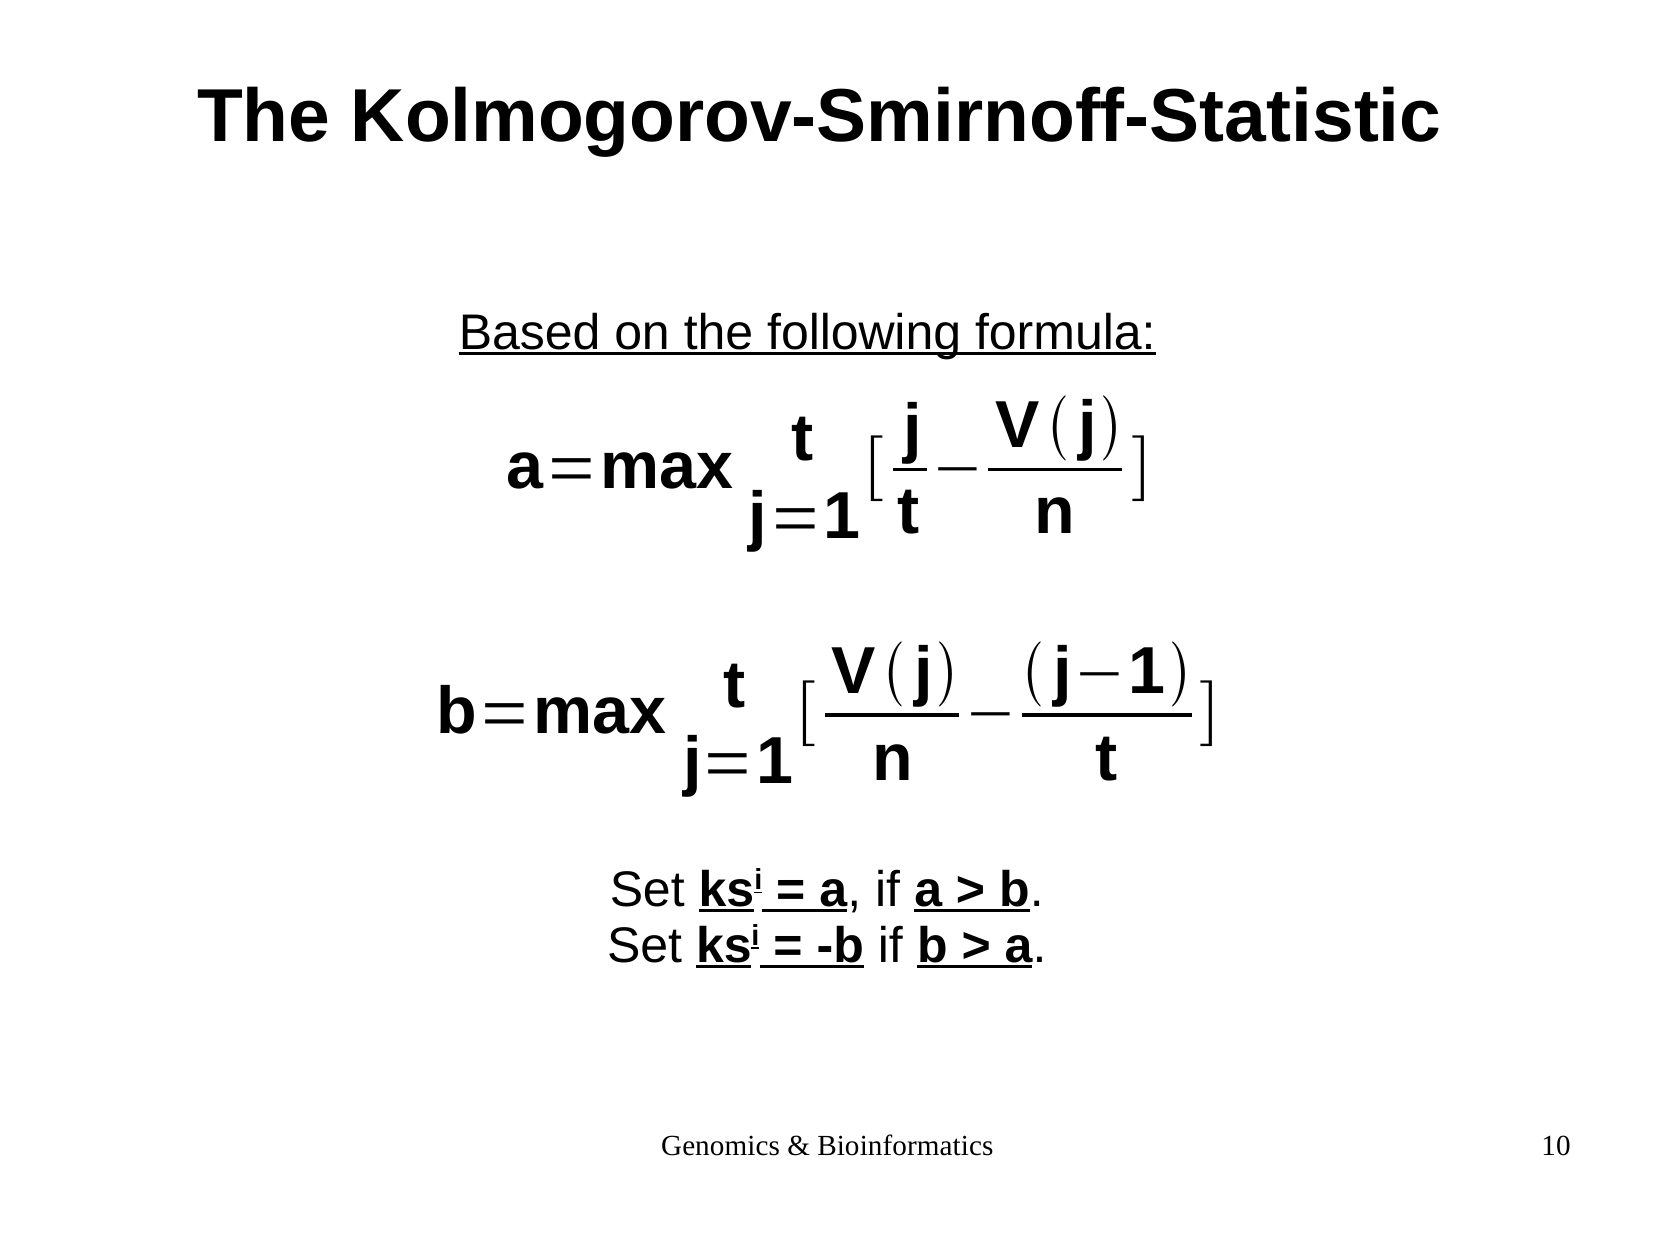

The Kolmogorov-Smirnoff-Statistic
Based on the following formula:
Set ksi = a, if a > b.
Set ksi = -b if b > a.
Genomics & Bioinformatics
10